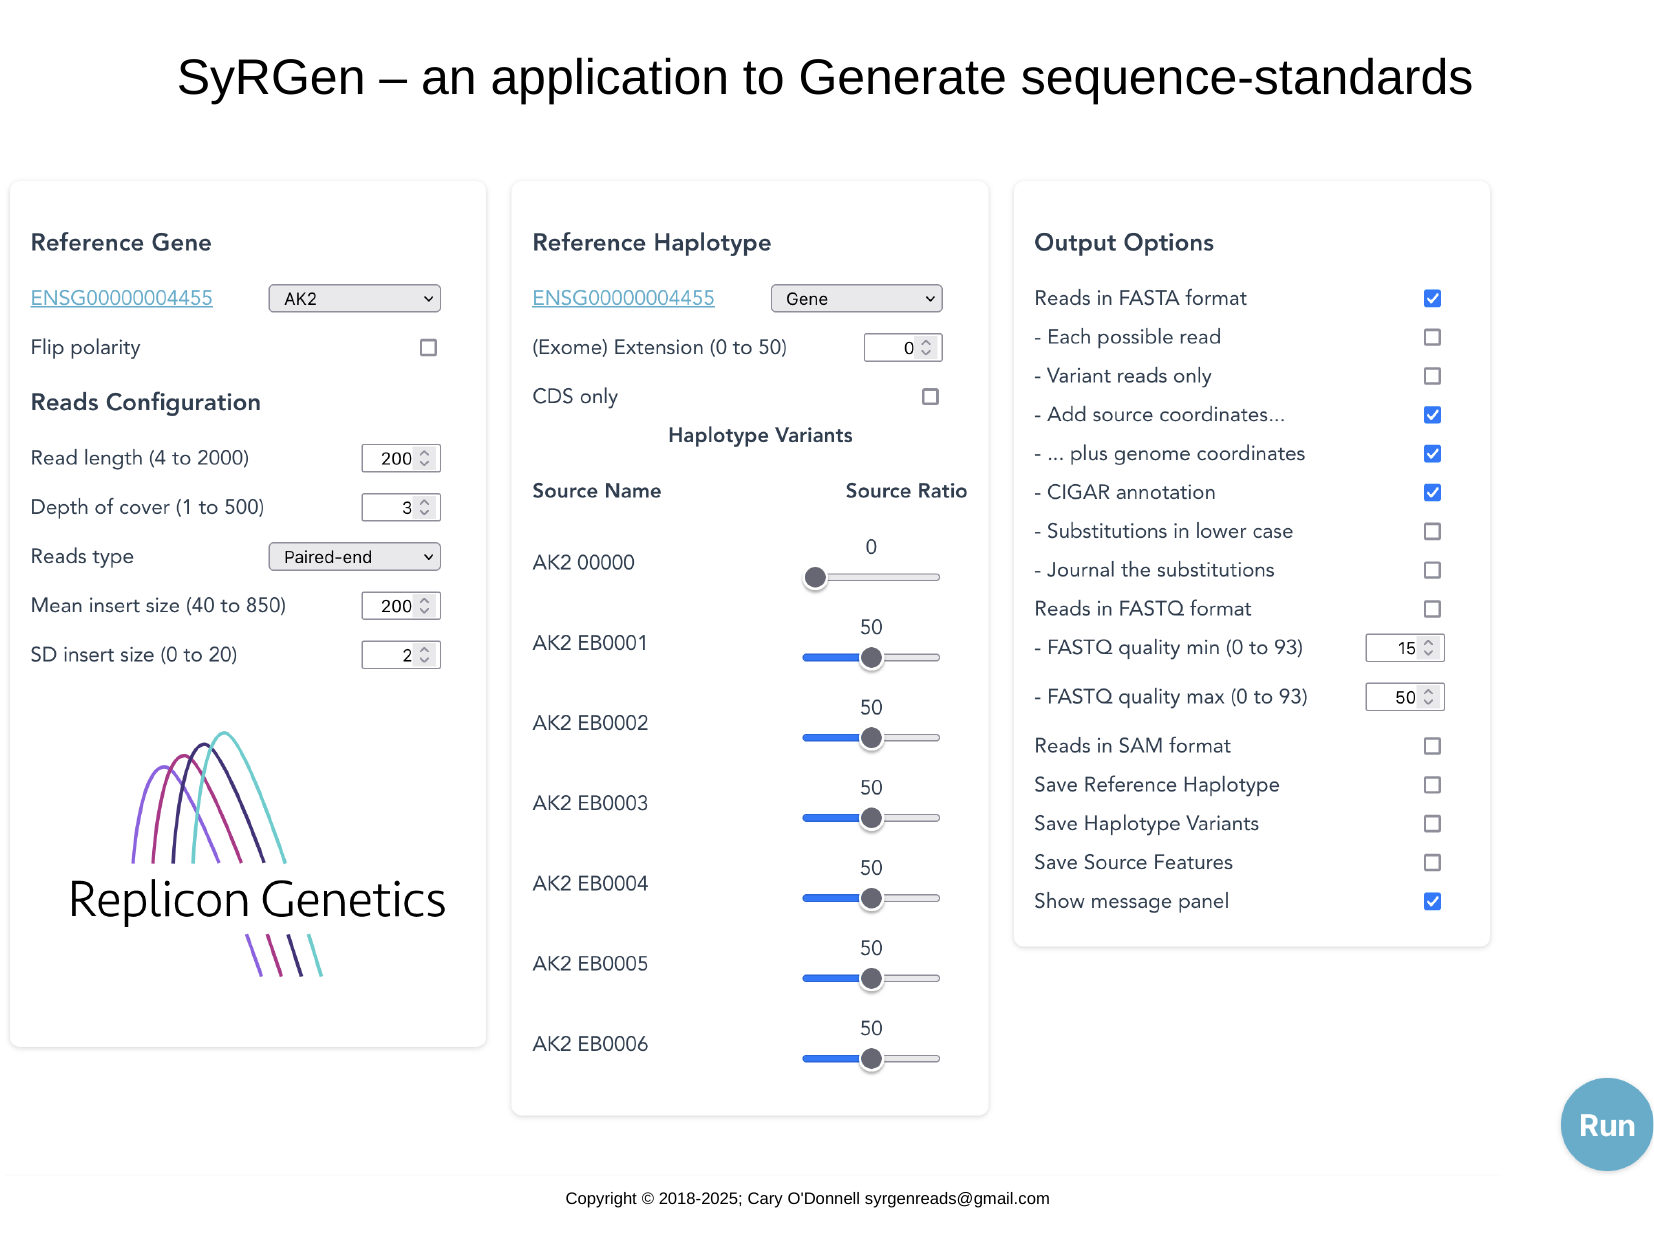

# SyRGen – an application to Generate sequence-standards